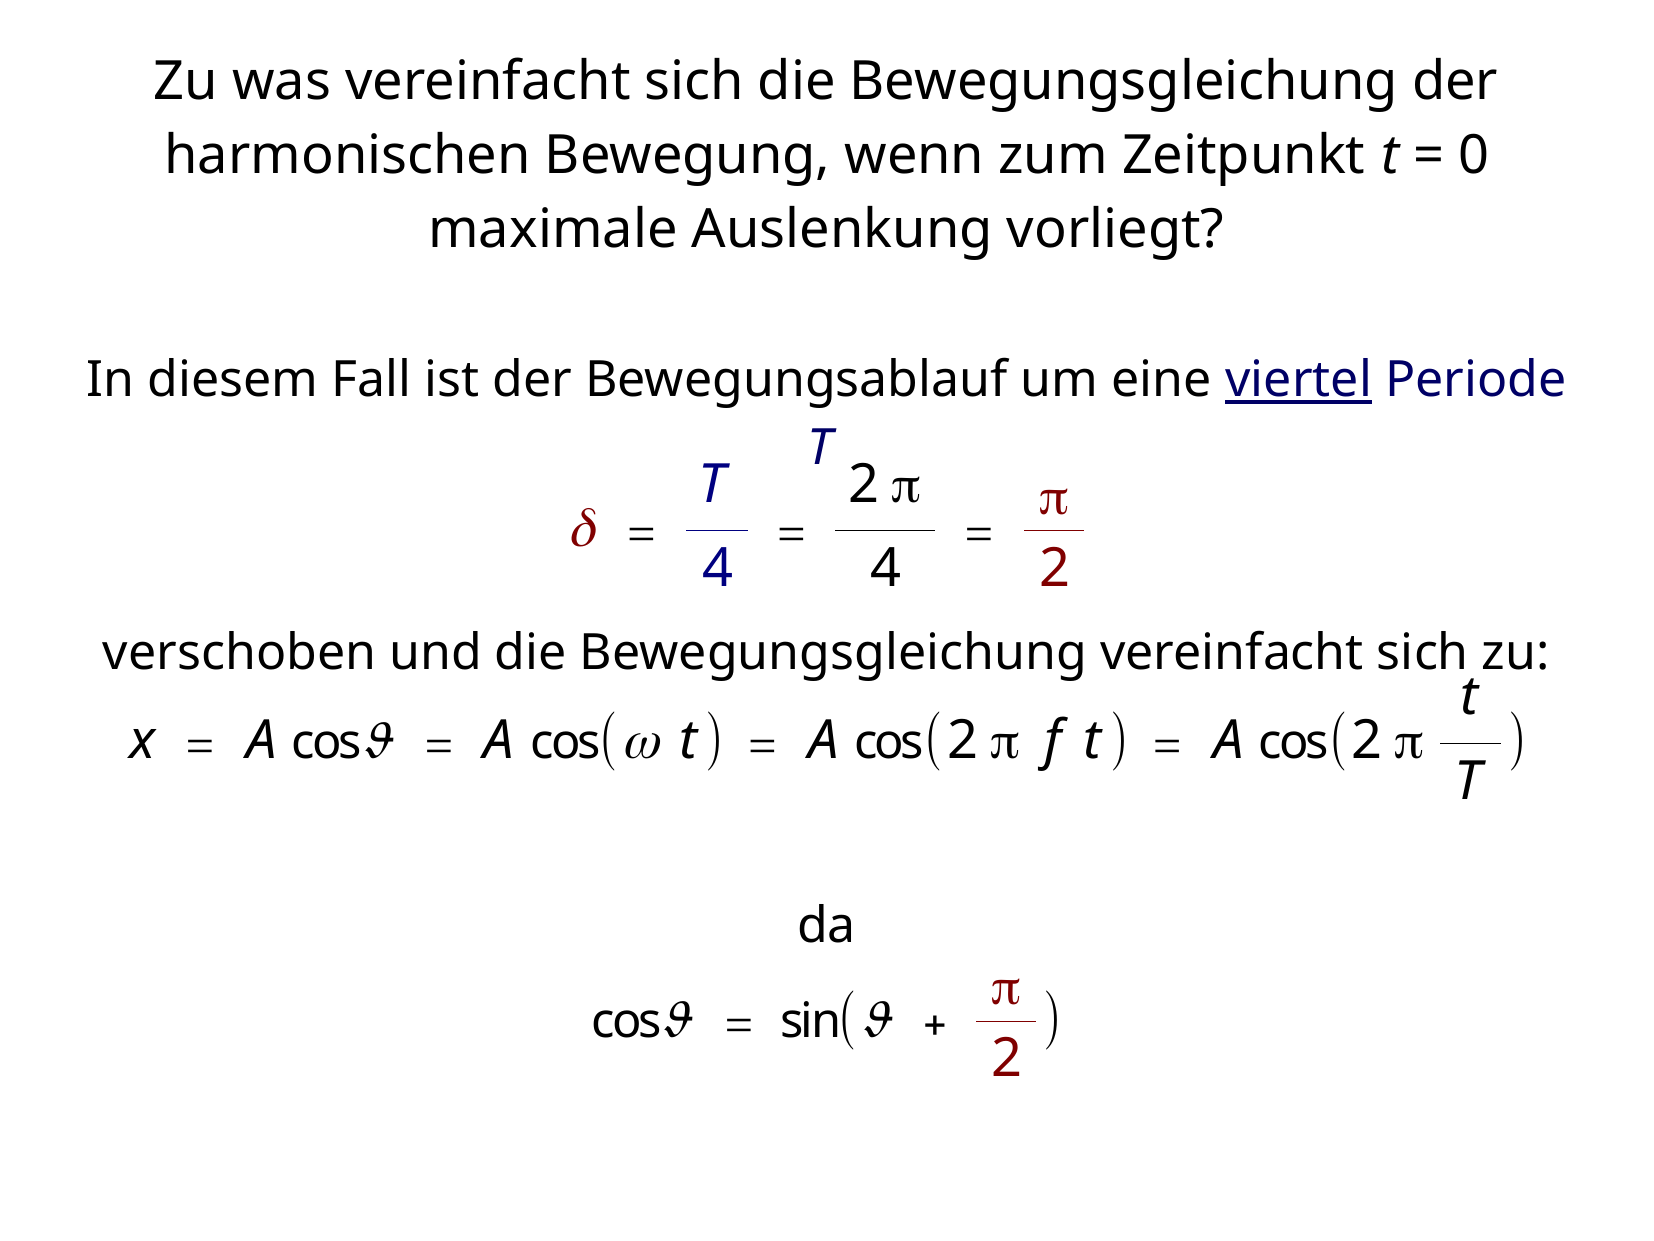

# Zu was vereinfacht sich die Bewegungsgleichung der harmonischen Bewegung, wenn zum Zeitpunkt t = 0 maximale Auslenkung vorliegt?
In diesem Fall ist der Bewegungsablauf um eine viertel Periode T
verschoben und die Bewegungsgleichung vereinfacht sich zu:
da